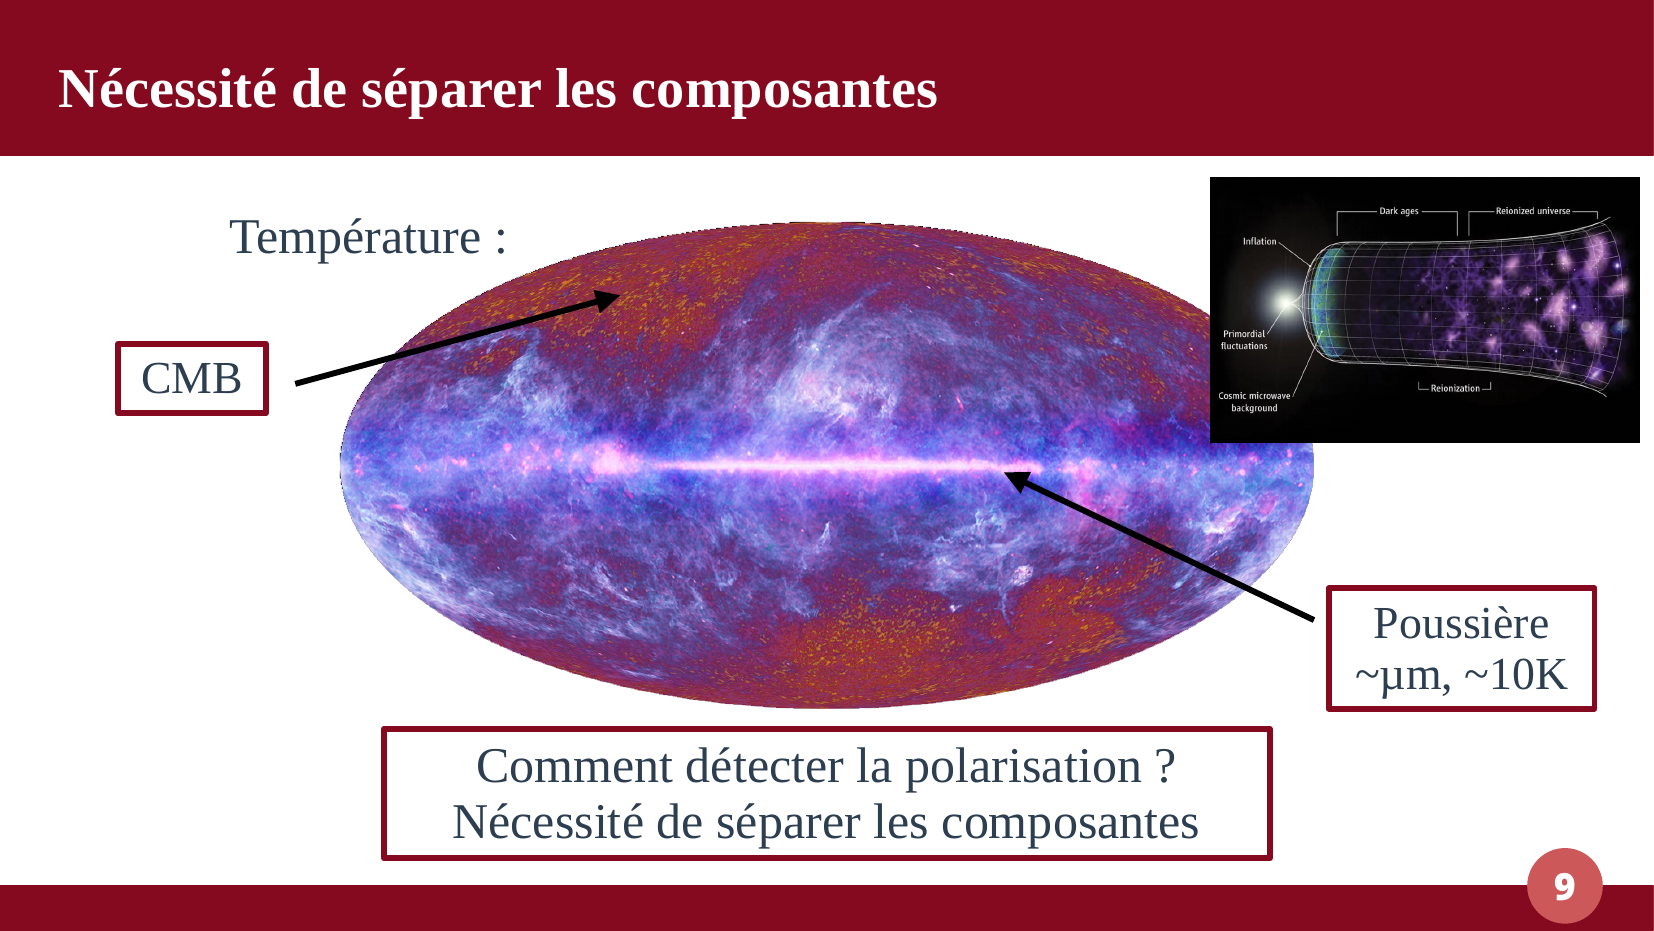

# Nécessité de séparer les composantes
Température :
CMB
Poussière
~µm, ~10K
Comment détecter la polarisation ?
Nécessité de séparer les composantes
9